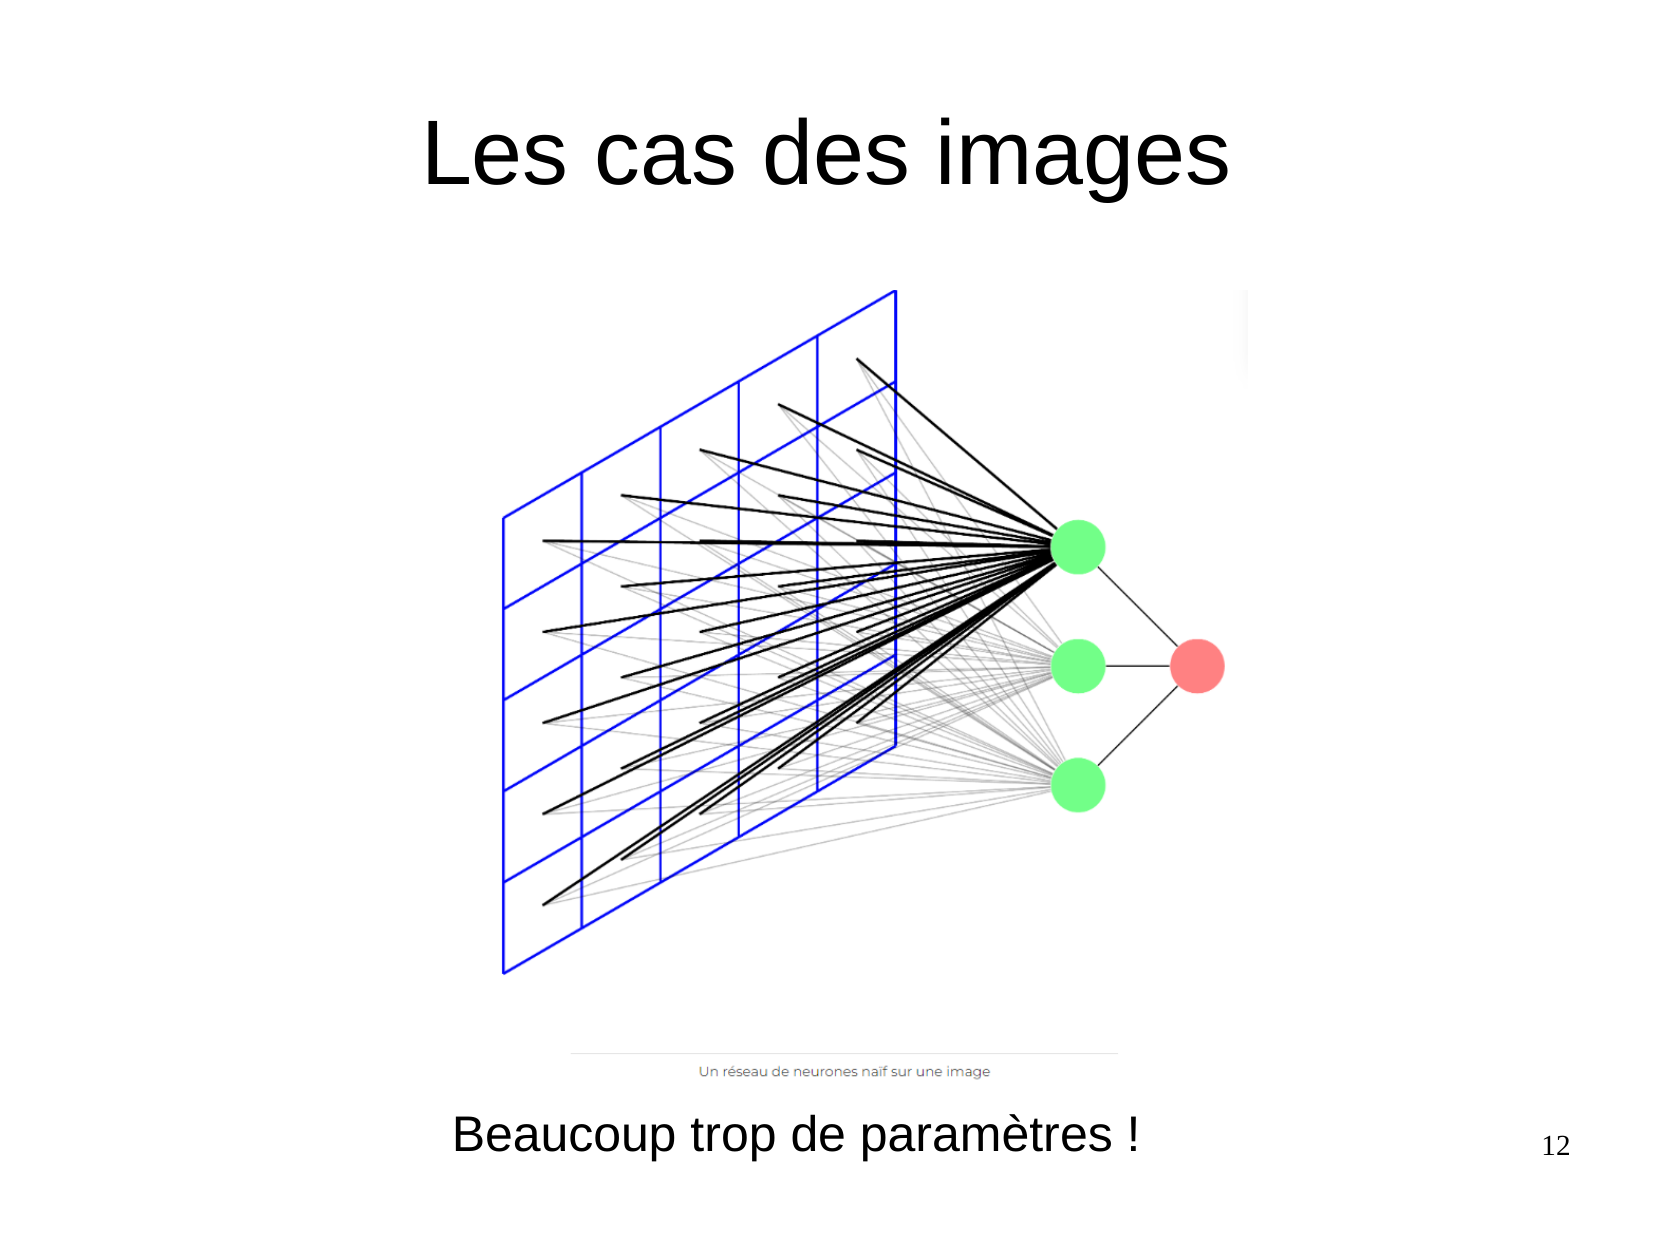

# Les cas des images
Beaucoup trop de paramètres !
12